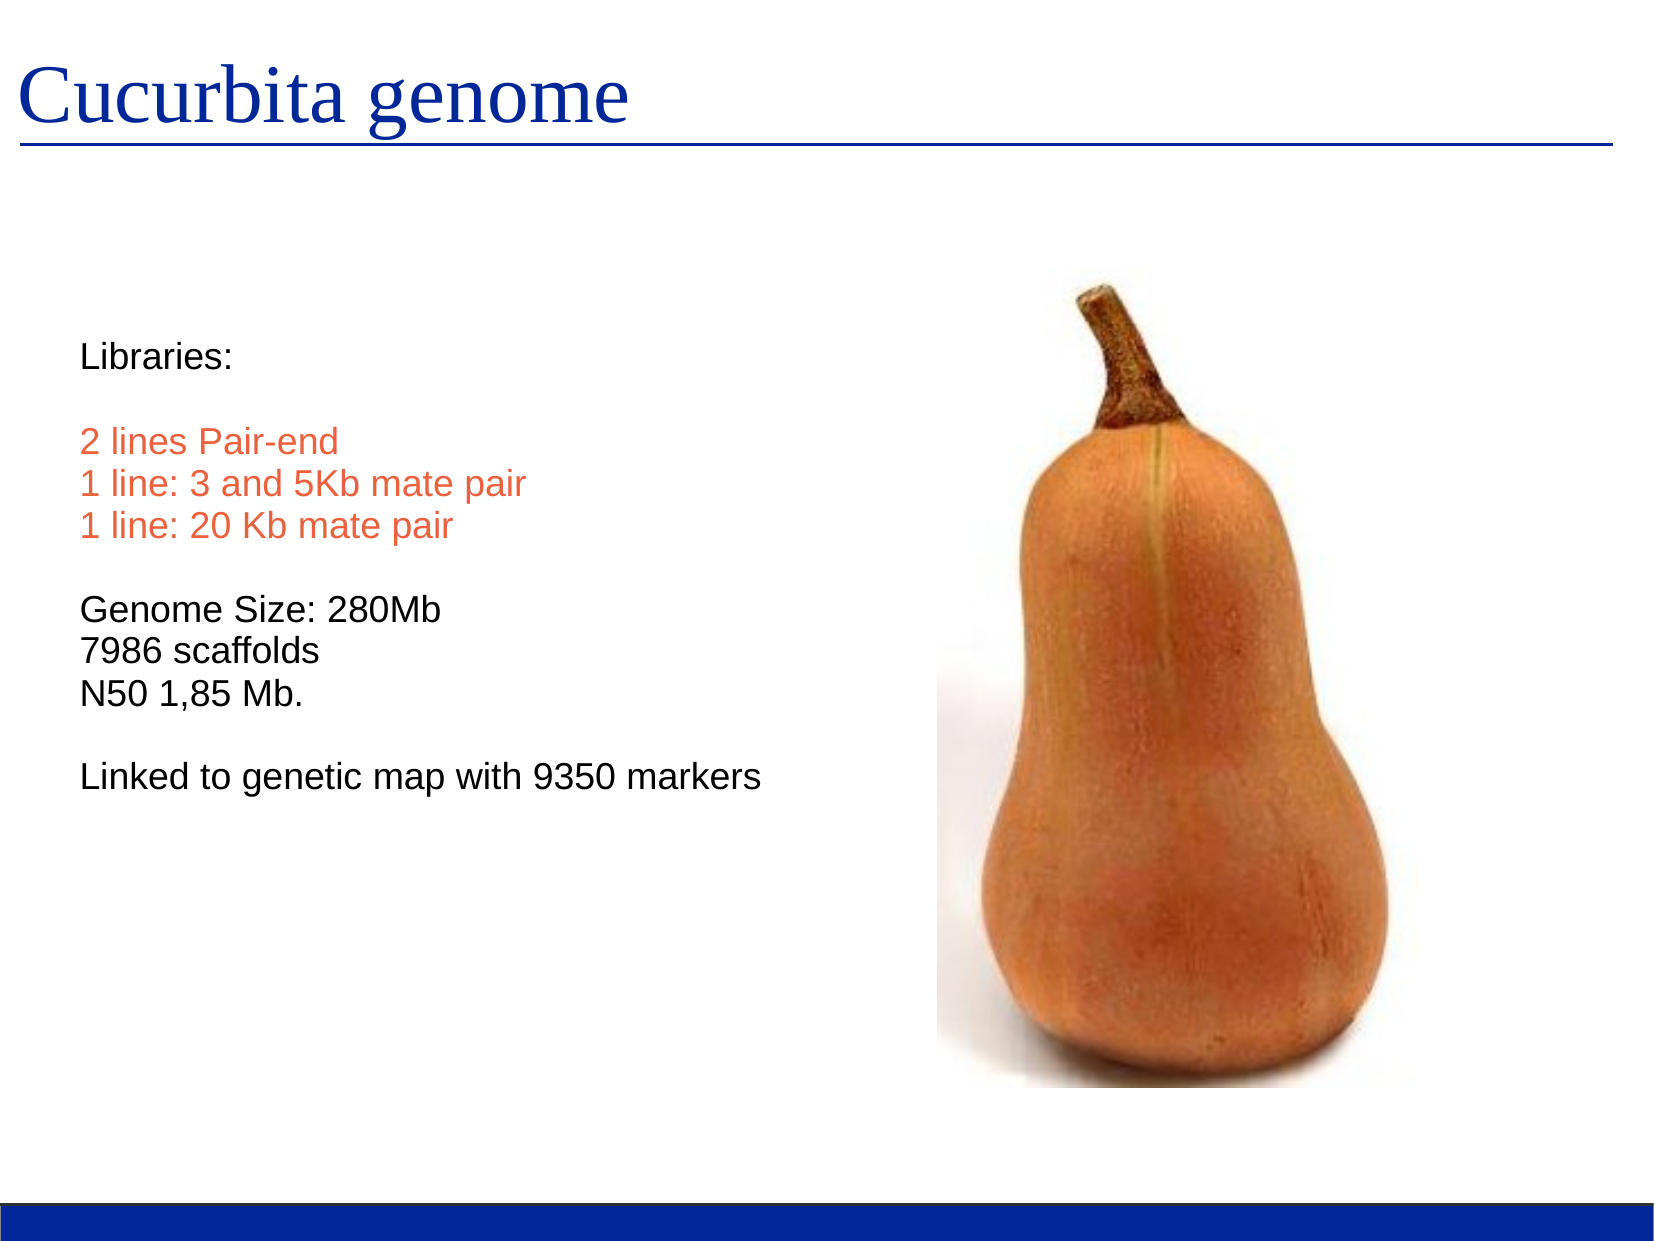

# Cucurbita genome
Libraries:
2 lines Pair-end
1 line: 3 and 5Kb mate pair
1 line: 20 Kb mate pair
Genome Size: 280Mb
7986 scaffolds
N50 1,85 Mb.
Linked to genetic map with 9350 markers